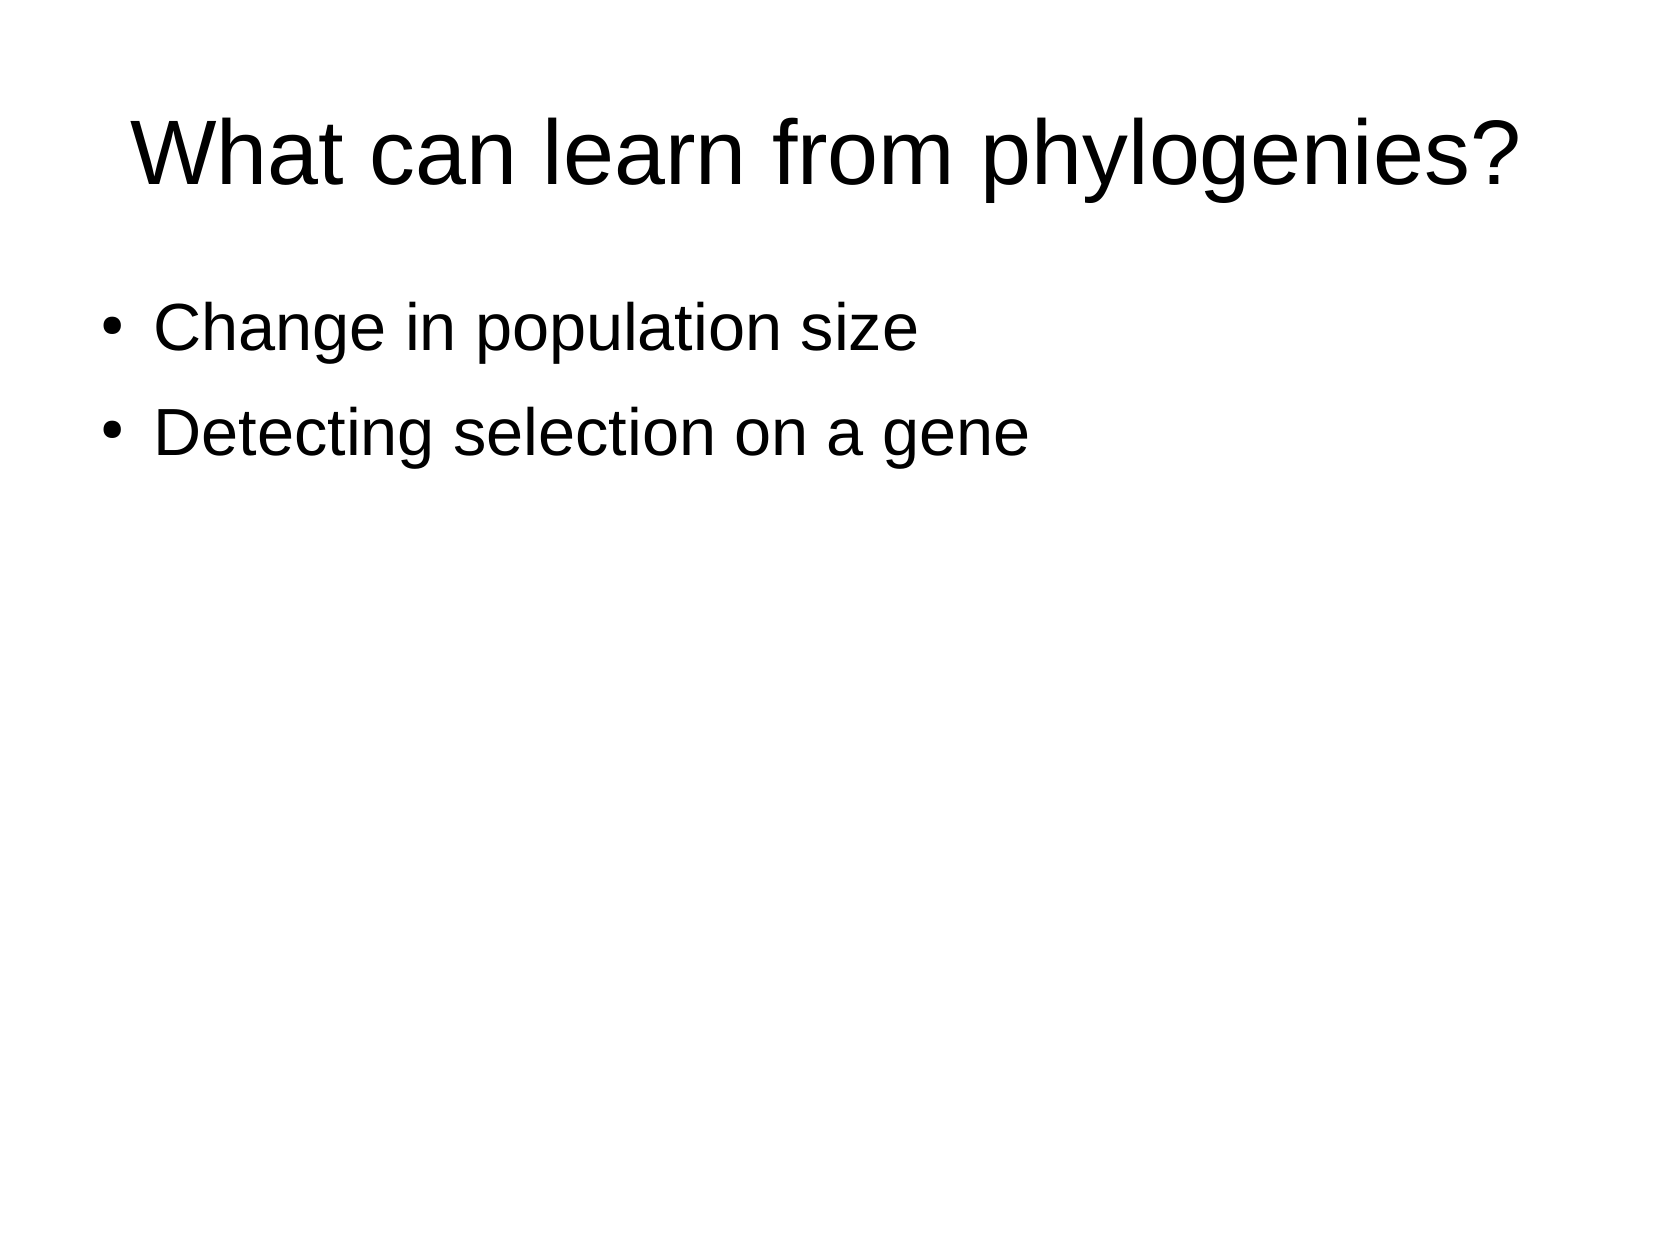

# What can learn from phylogenies?
Change in population size
Detecting selection on a gene